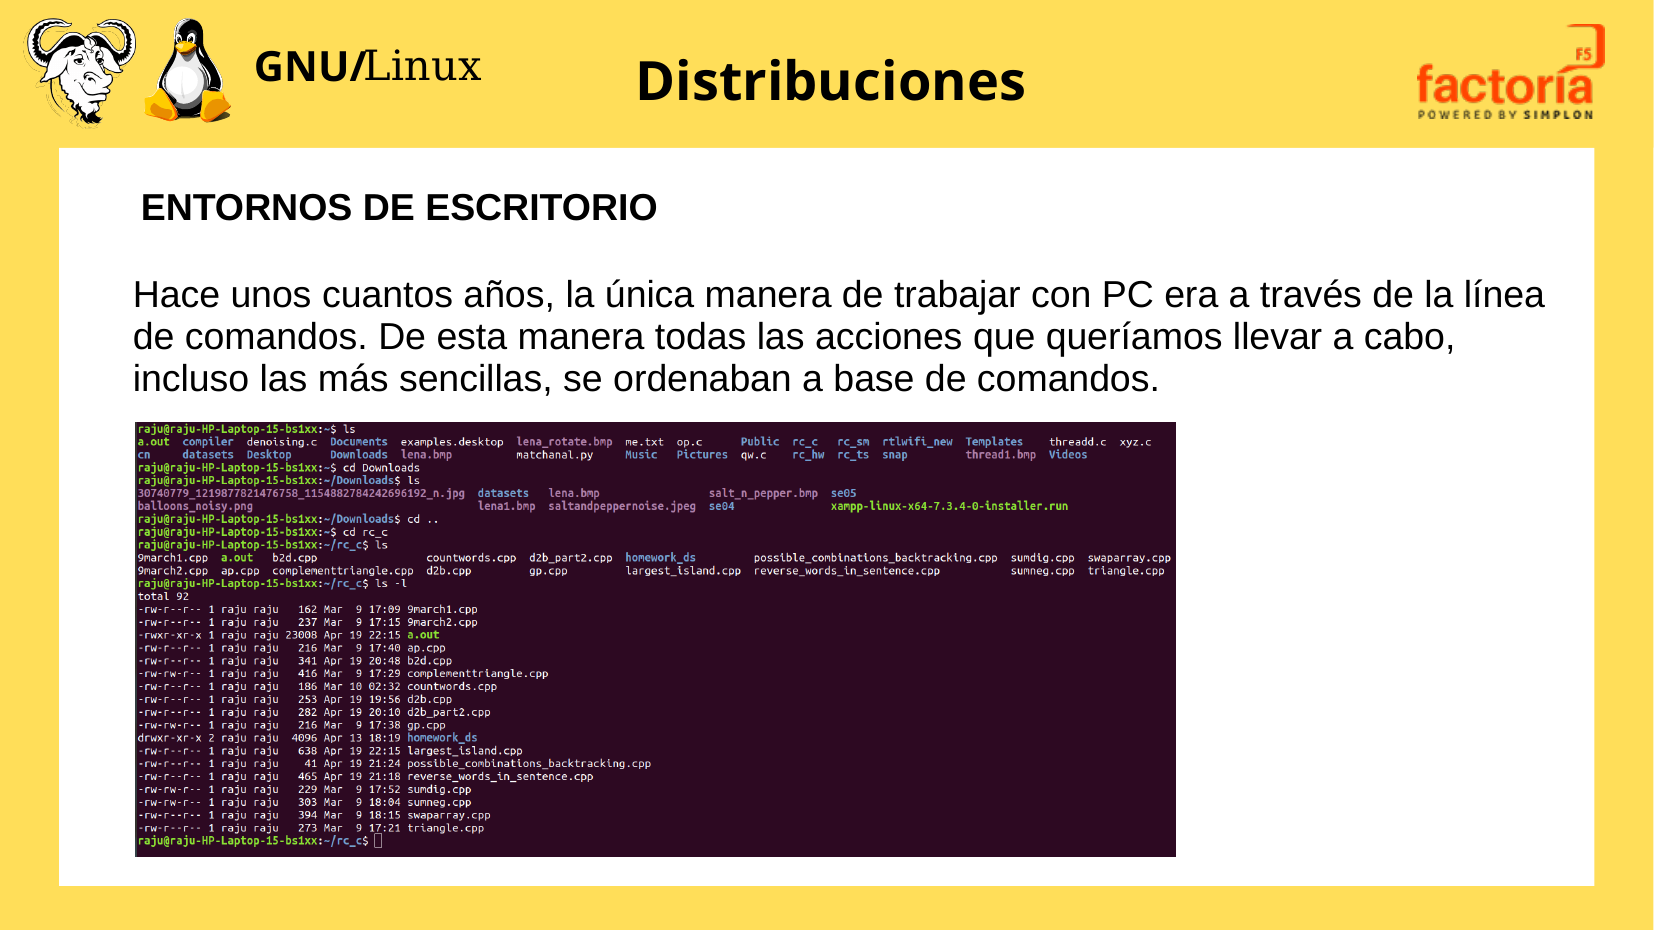

GNU/
Distribuciones
# Linux
ENTORNOS DE ESCRITORIO
Hace unos cuantos años, la única manera de trabajar con PC era a través de la línea de comandos. De esta manera todas las acciones que queríamos llevar a cabo, incluso las más sencillas, se ordenaban a base de comandos.